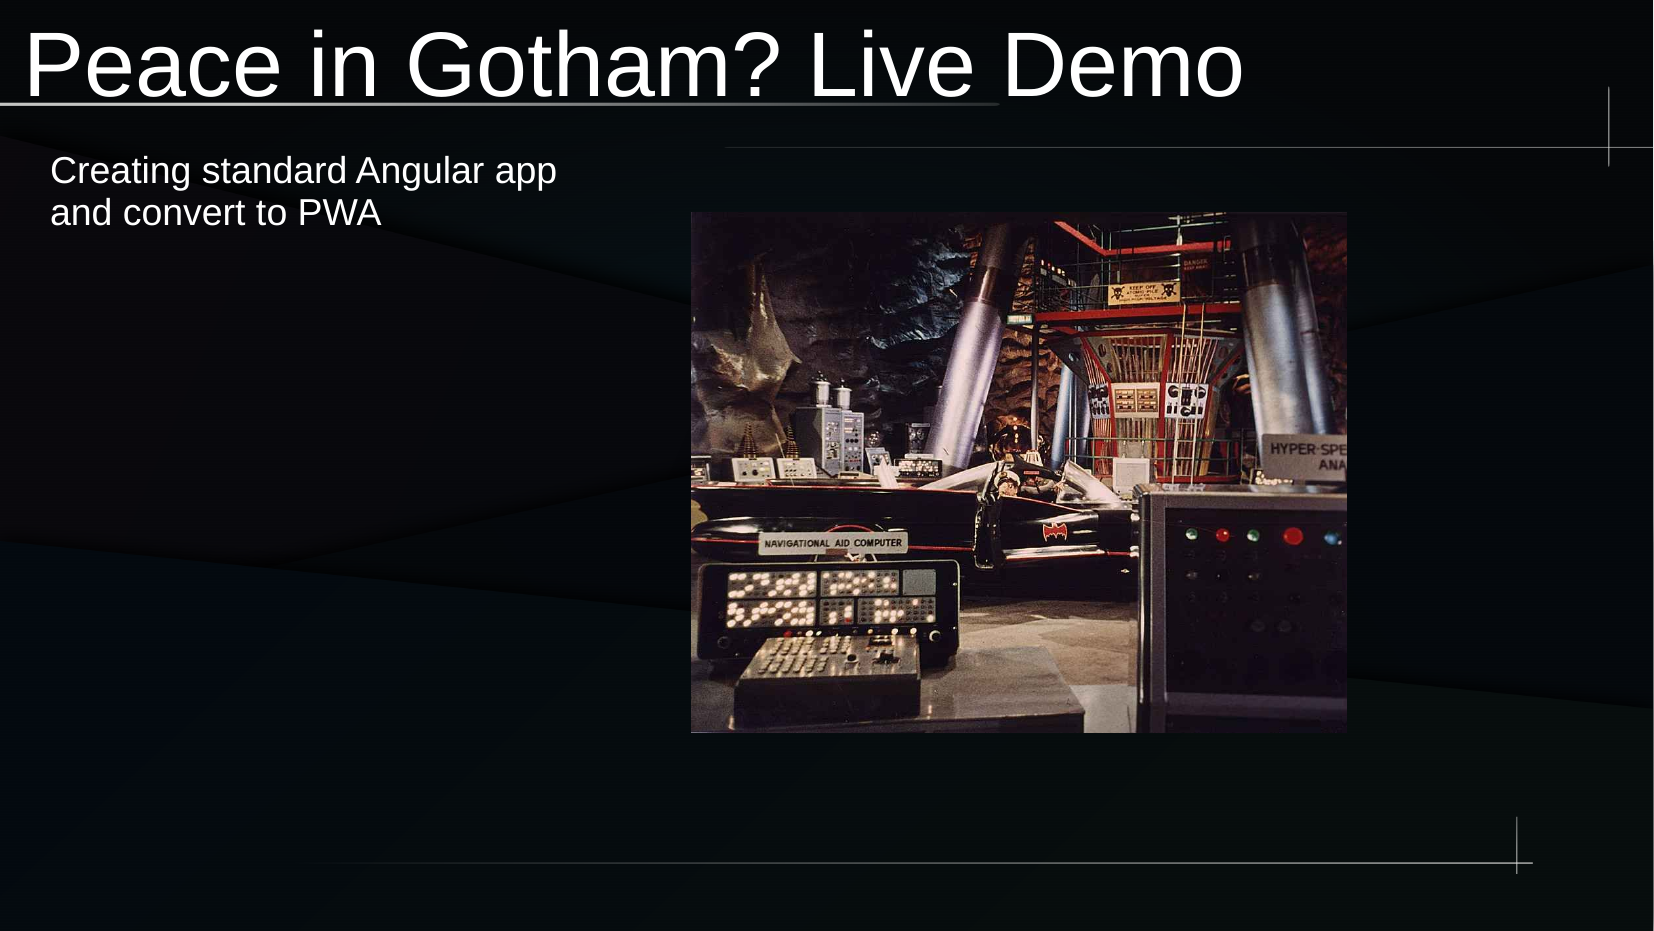

# Peace in Gotham? Live Demo
Creating standard Angular app and convert to PWA